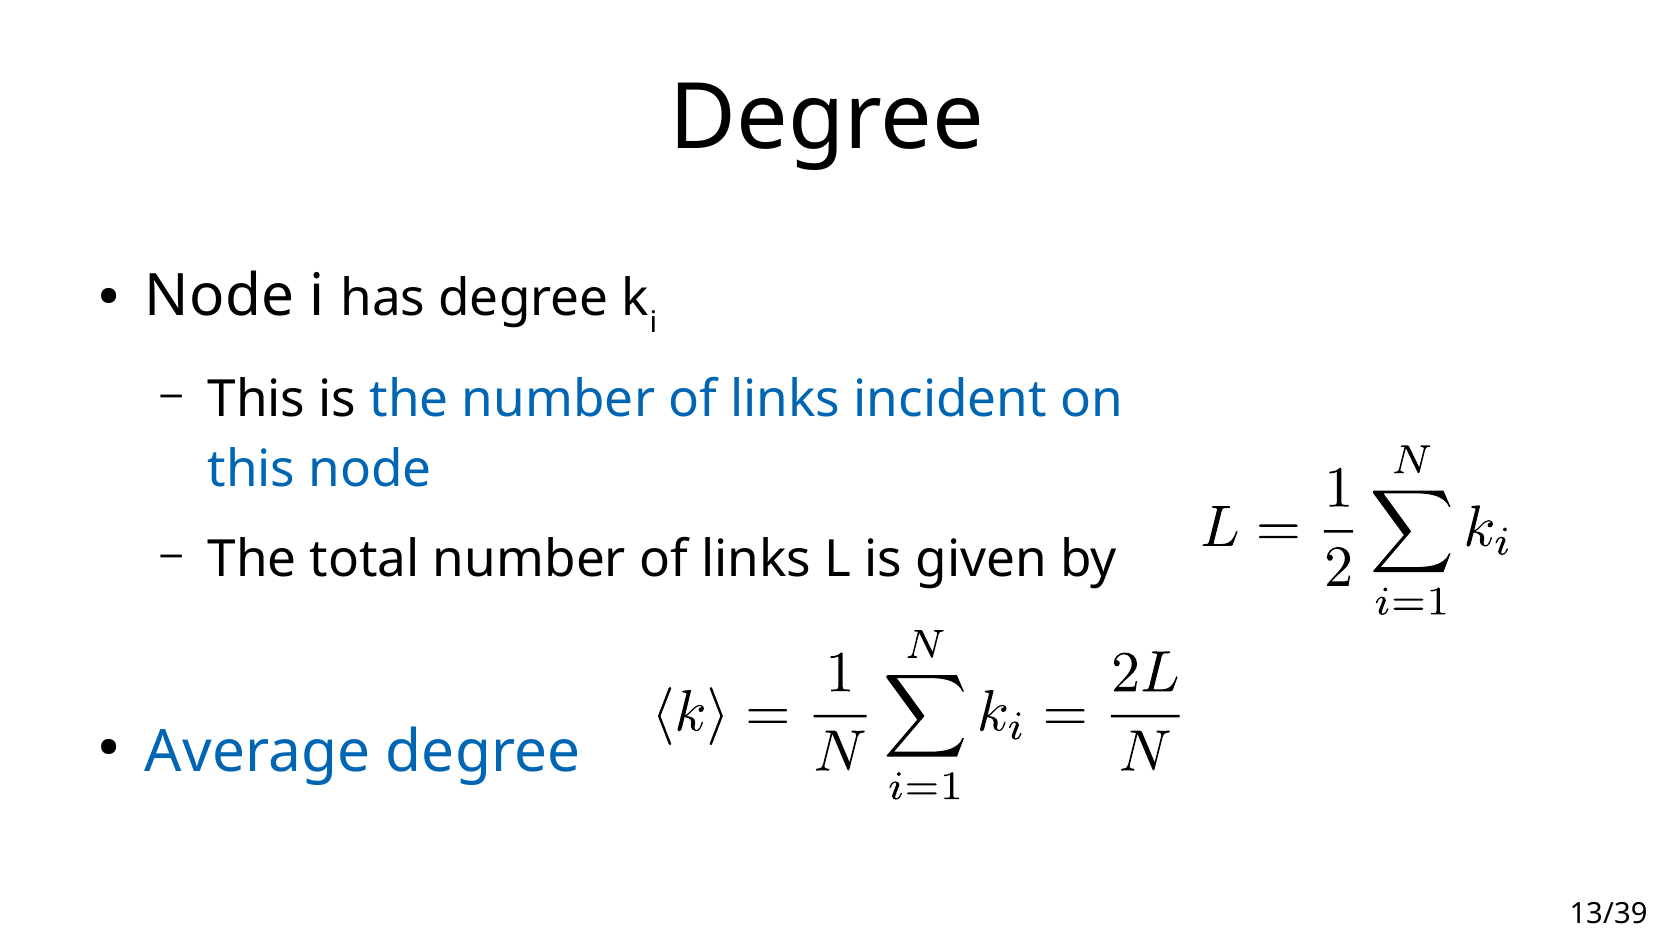

# Degree
Node i has degree ki
This is the number of links incident on this node
The total number of links L is given by
Average degree
13